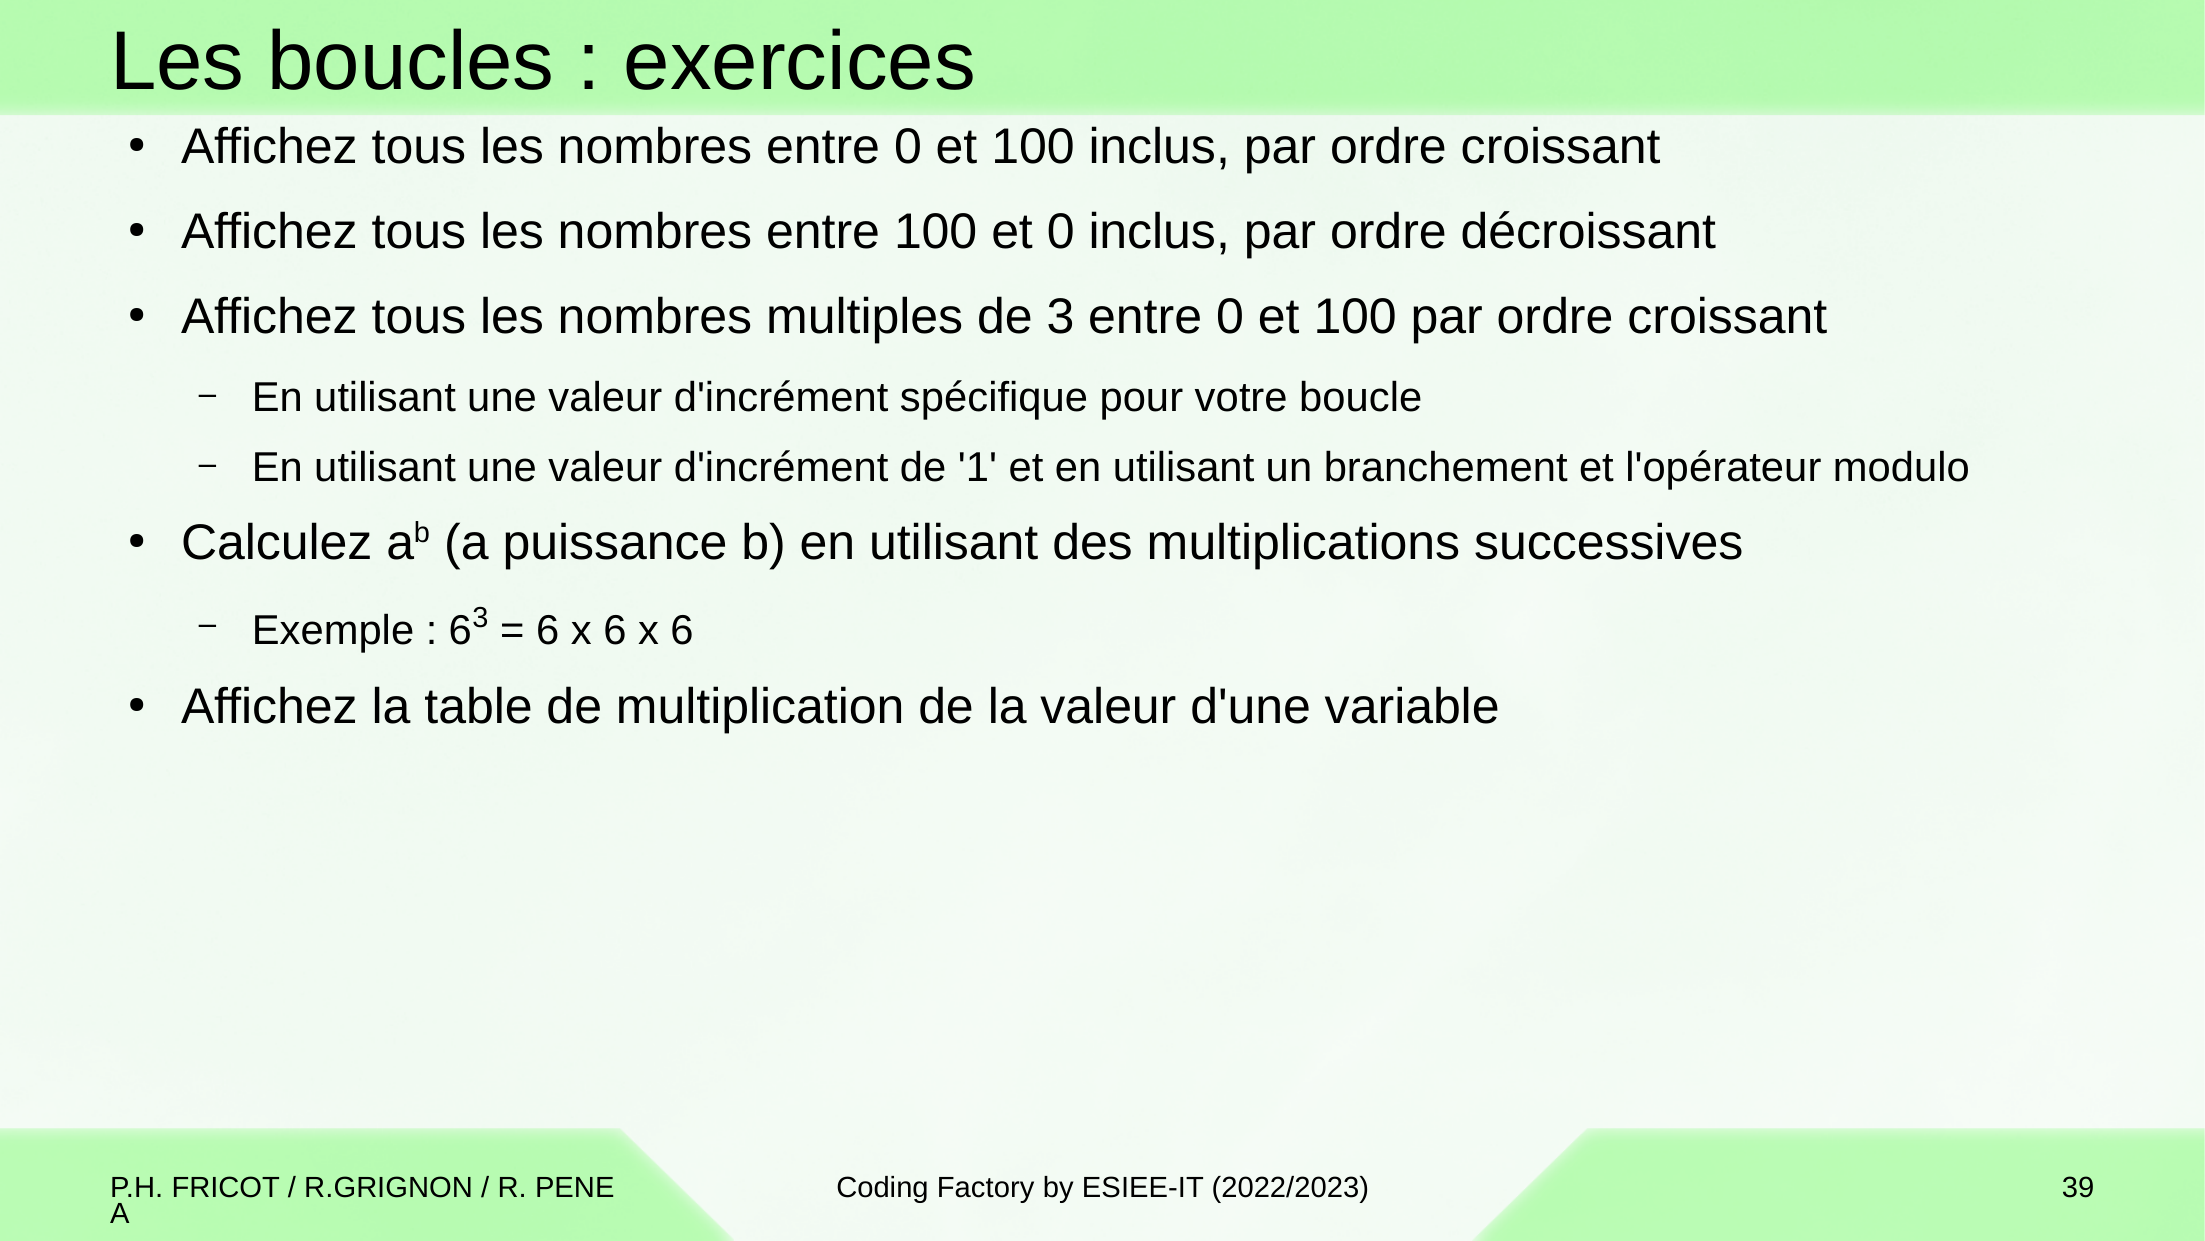

# Les boucles : exercices
Affichez tous les nombres entre 0 et 100 inclus, par ordre croissant
Affichez tous les nombres entre 100 et 0 inclus, par ordre décroissant
Affichez tous les nombres multiples de 3 entre 0 et 100 par ordre croissant
En utilisant une valeur d'incrément spécifique pour votre boucle
En utilisant une valeur d'incrément de '1' et en utilisant un branchement et l'opérateur modulo
Calculez ab (a puissance b) en utilisant des multiplications successives
Exemple : 63 = 6 x 6 x 6
Affichez la table de multiplication de la valeur d'une variable
P.H. FRICOT / R.GRIGNON / R. PENEA
Coding Factory by ESIEE-IT (2022/2023)
39